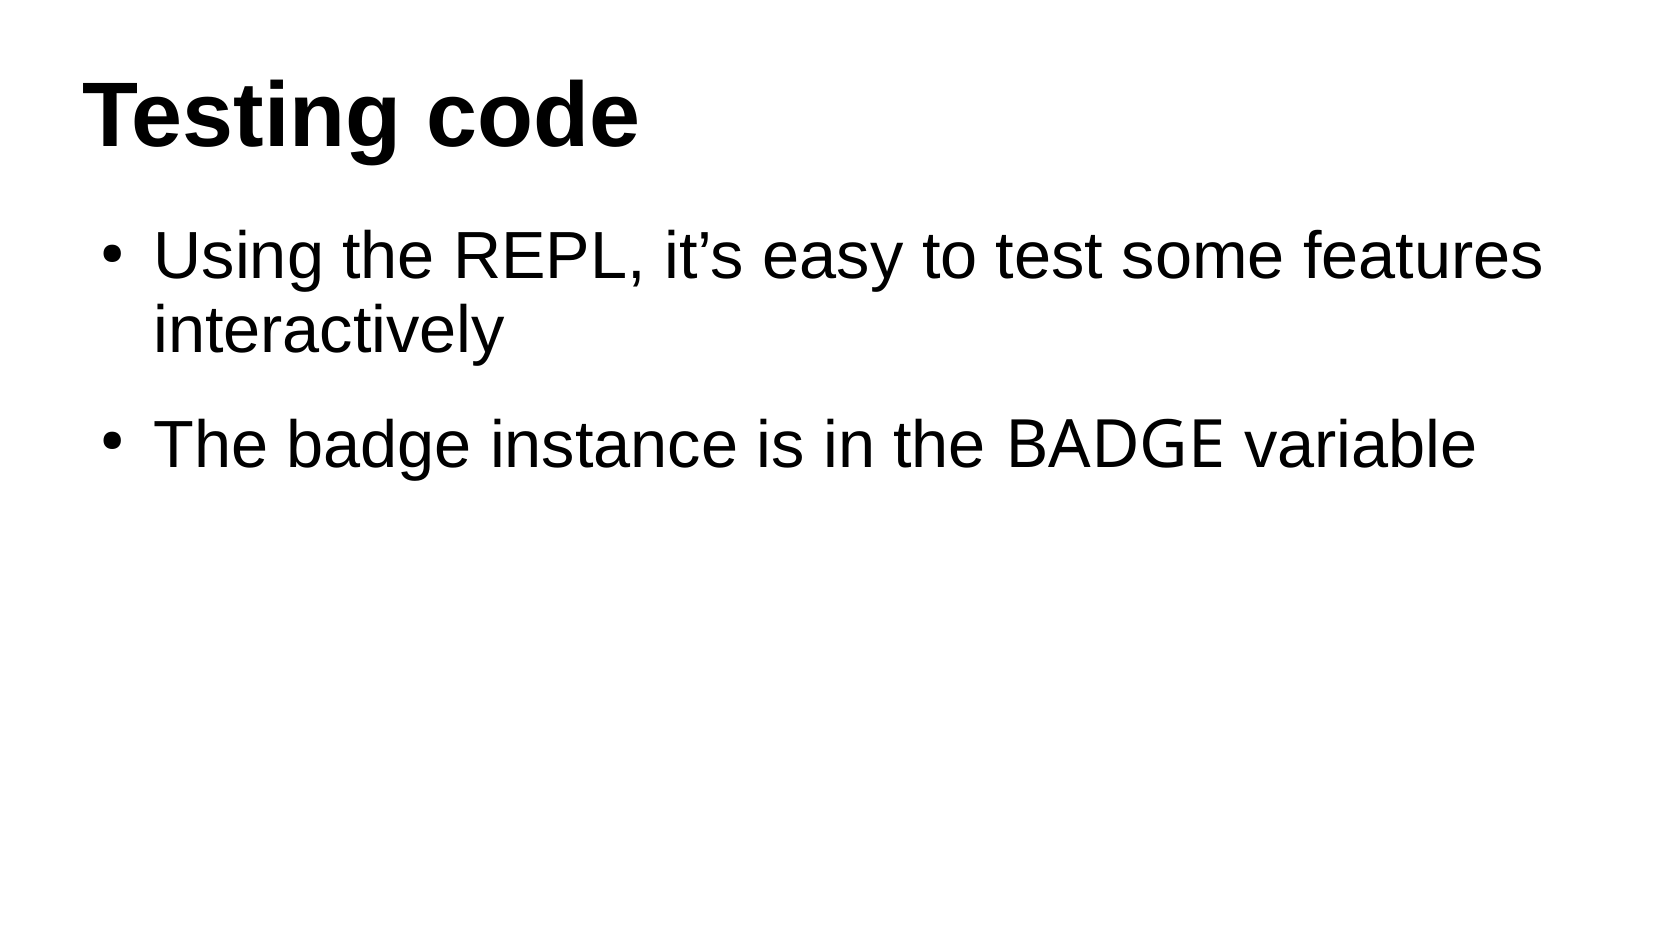

# Testing code
Using the REPL, it’s easy to test some features interactively
The badge instance is in the BADGE variable